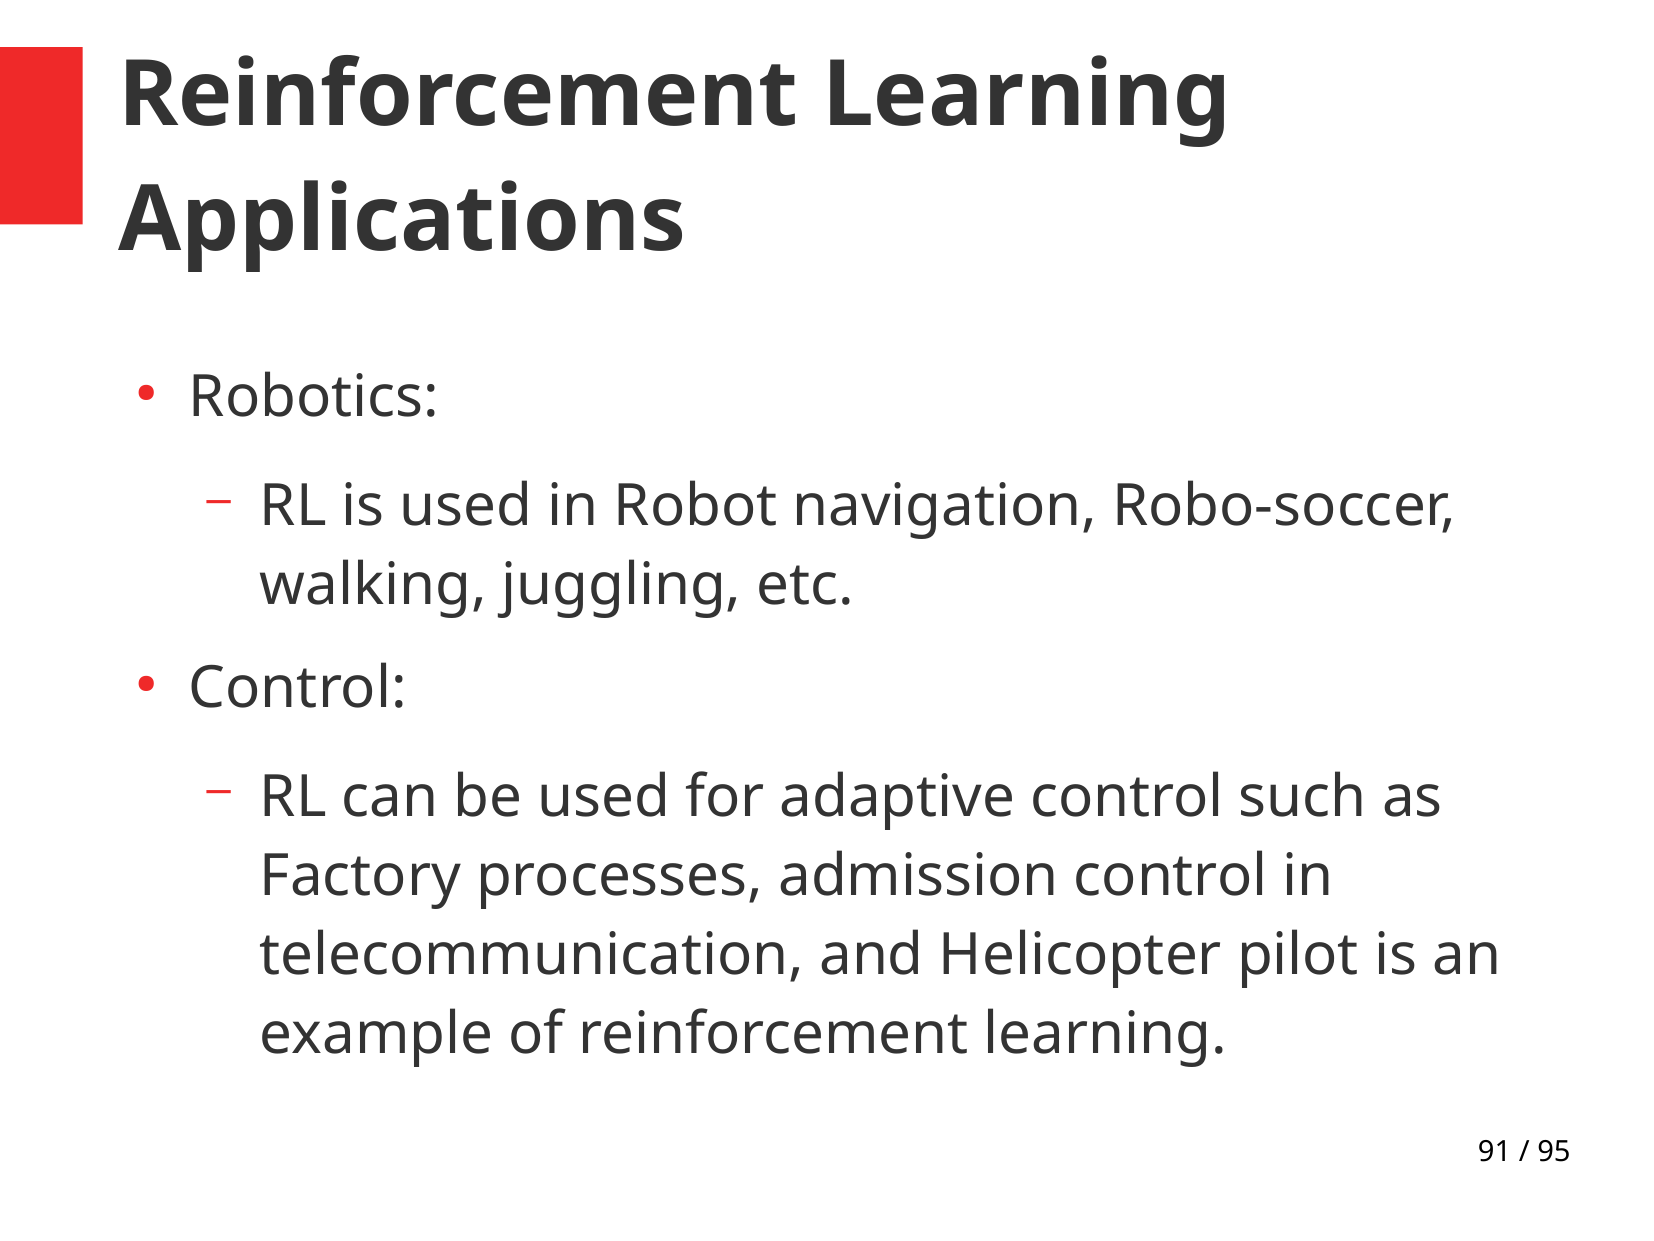

# Reinforcement Learning Applications
Robotics:
RL is used in Robot navigation, Robo-soccer, walking, juggling, etc.
Control:
RL can be used for adaptive control such as Factory processes, admission control in telecommunication, and Helicopter pilot is an example of reinforcement learning.
91